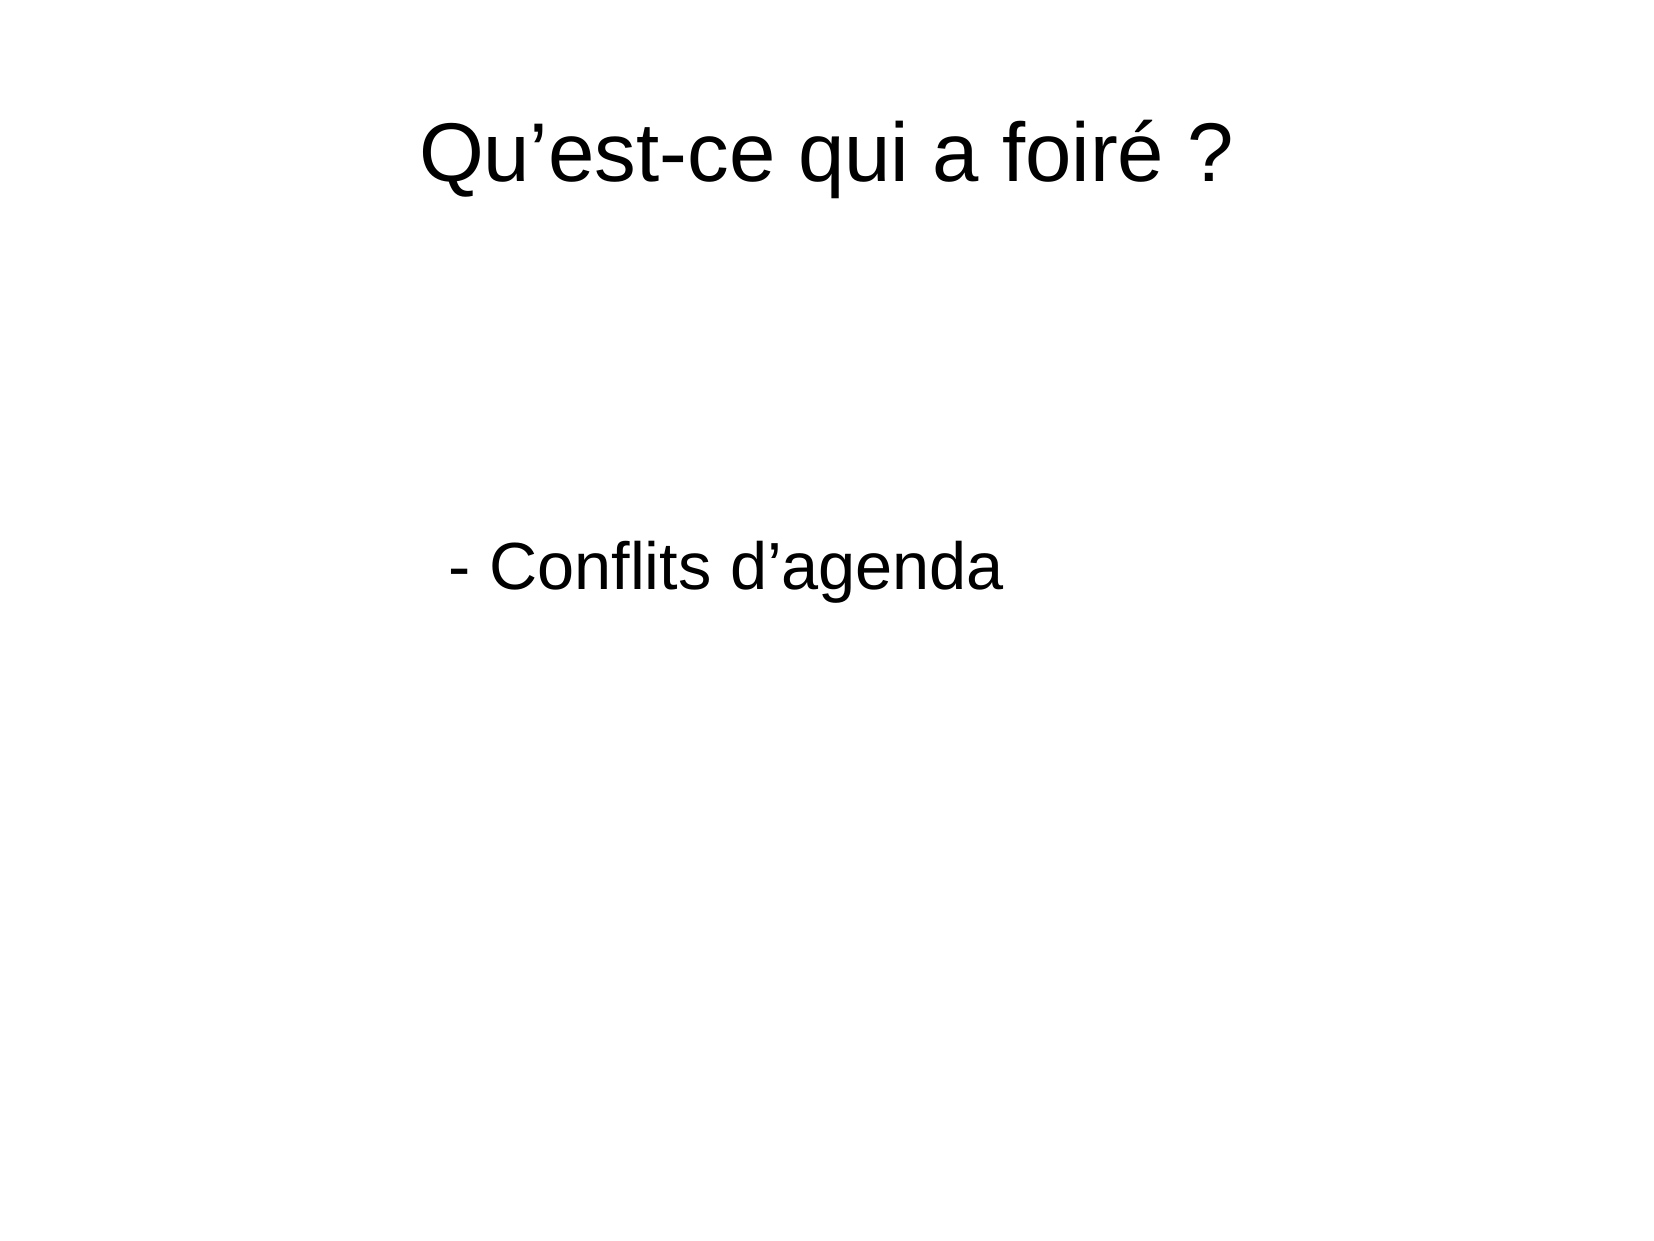

Qu’est-ce qui a foiré ?
# - Conflits d’agenda